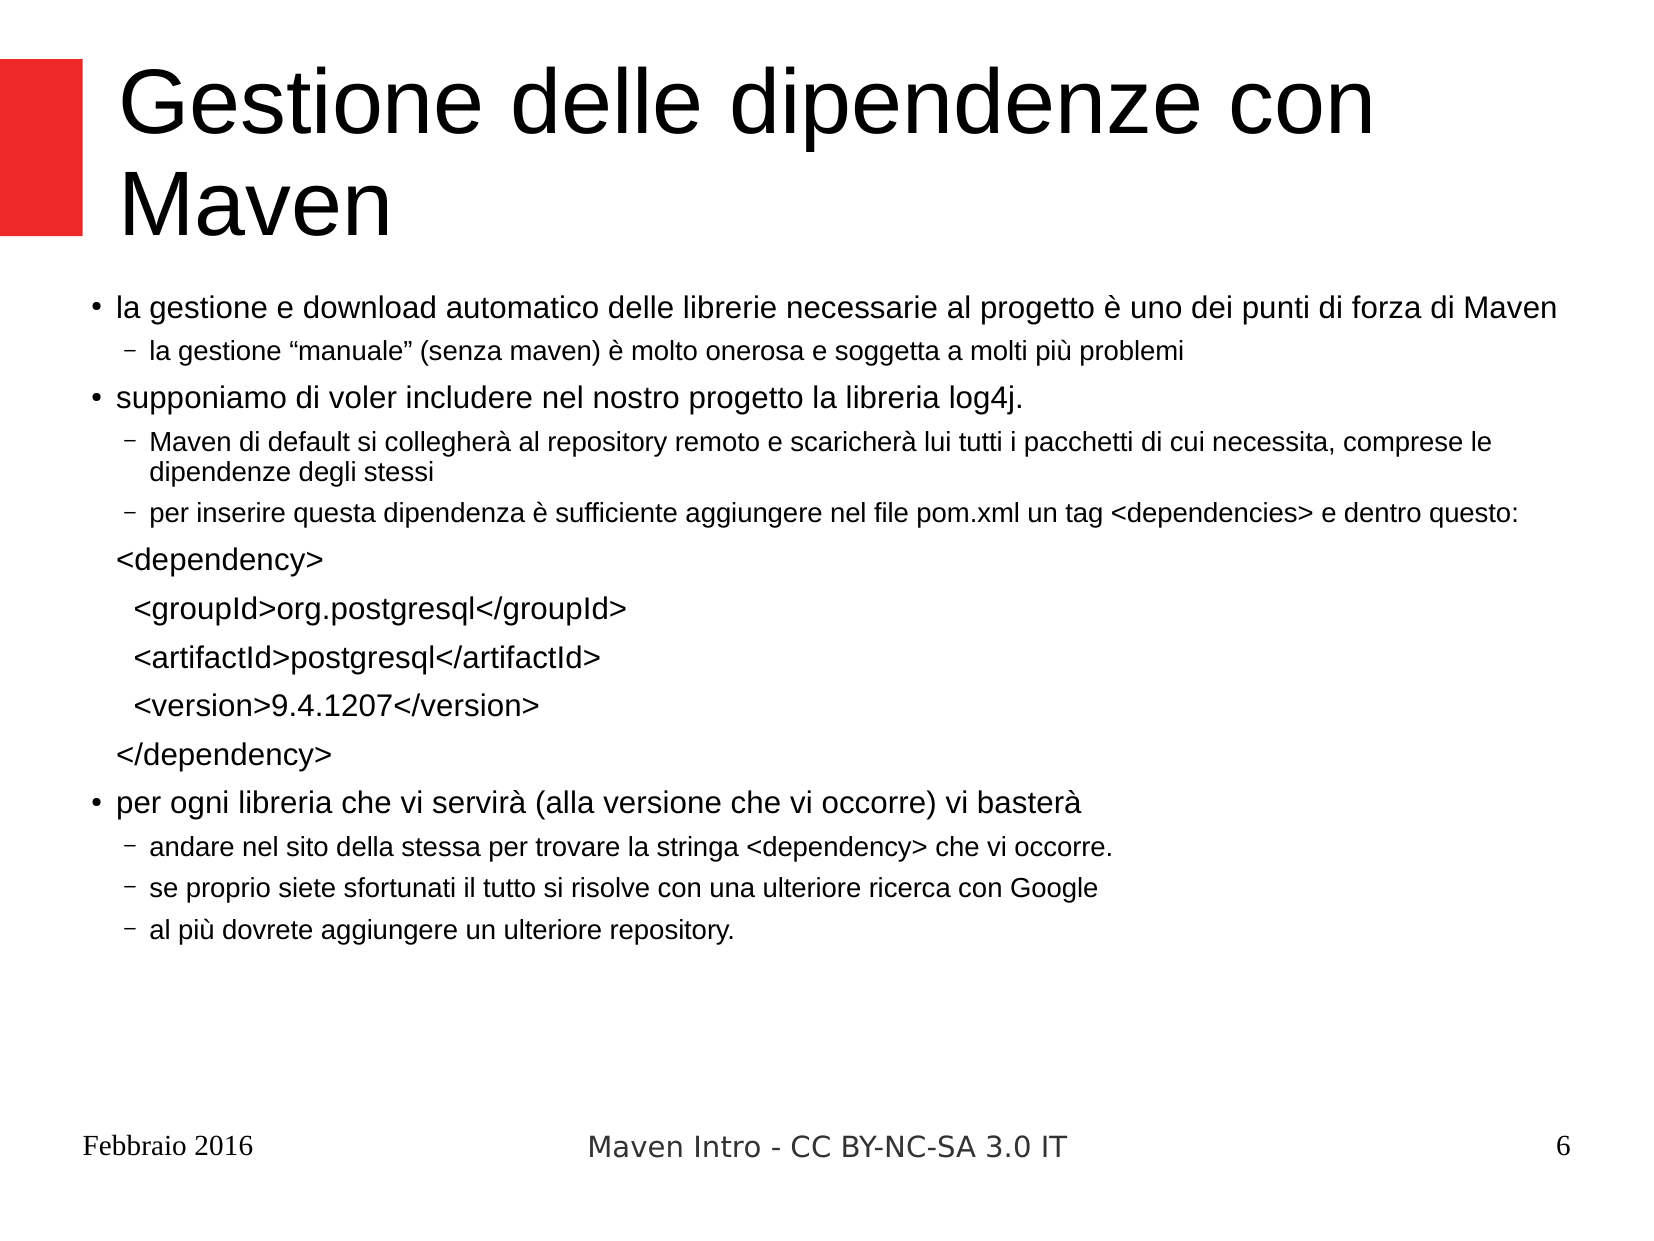

# Gestione delle dipendenze con Maven
la gestione e download automatico delle librerie necessarie al progetto è uno dei punti di forza di Maven
la gestione “manuale” (senza maven) è molto onerosa e soggetta a molti più problemi
supponiamo di voler includere nel nostro progetto la libreria log4j.
Maven di default si collegherà al repository remoto e scaricherà lui tutti i pacchetti di cui necessita, comprese le dipendenze degli stessi
per inserire questa dipendenza è sufficiente aggiungere nel file pom.xml un tag <dependencies> e dentro questo:
<dependency>
 <groupId>org.postgresql</groupId>
 <artifactId>postgresql</artifactId>
 <version>9.4.1207</version>
</dependency>
per ogni libreria che vi servirà (alla versione che vi occorre) vi basterà
andare nel sito della stessa per trovare la stringa <dependency> che vi occorre.
se proprio siete sfortunati il tutto si risolve con una ulteriore ricerca con Google
al più dovrete aggiungere un ulteriore repository.
Your Date Here
Your Footer Here
6